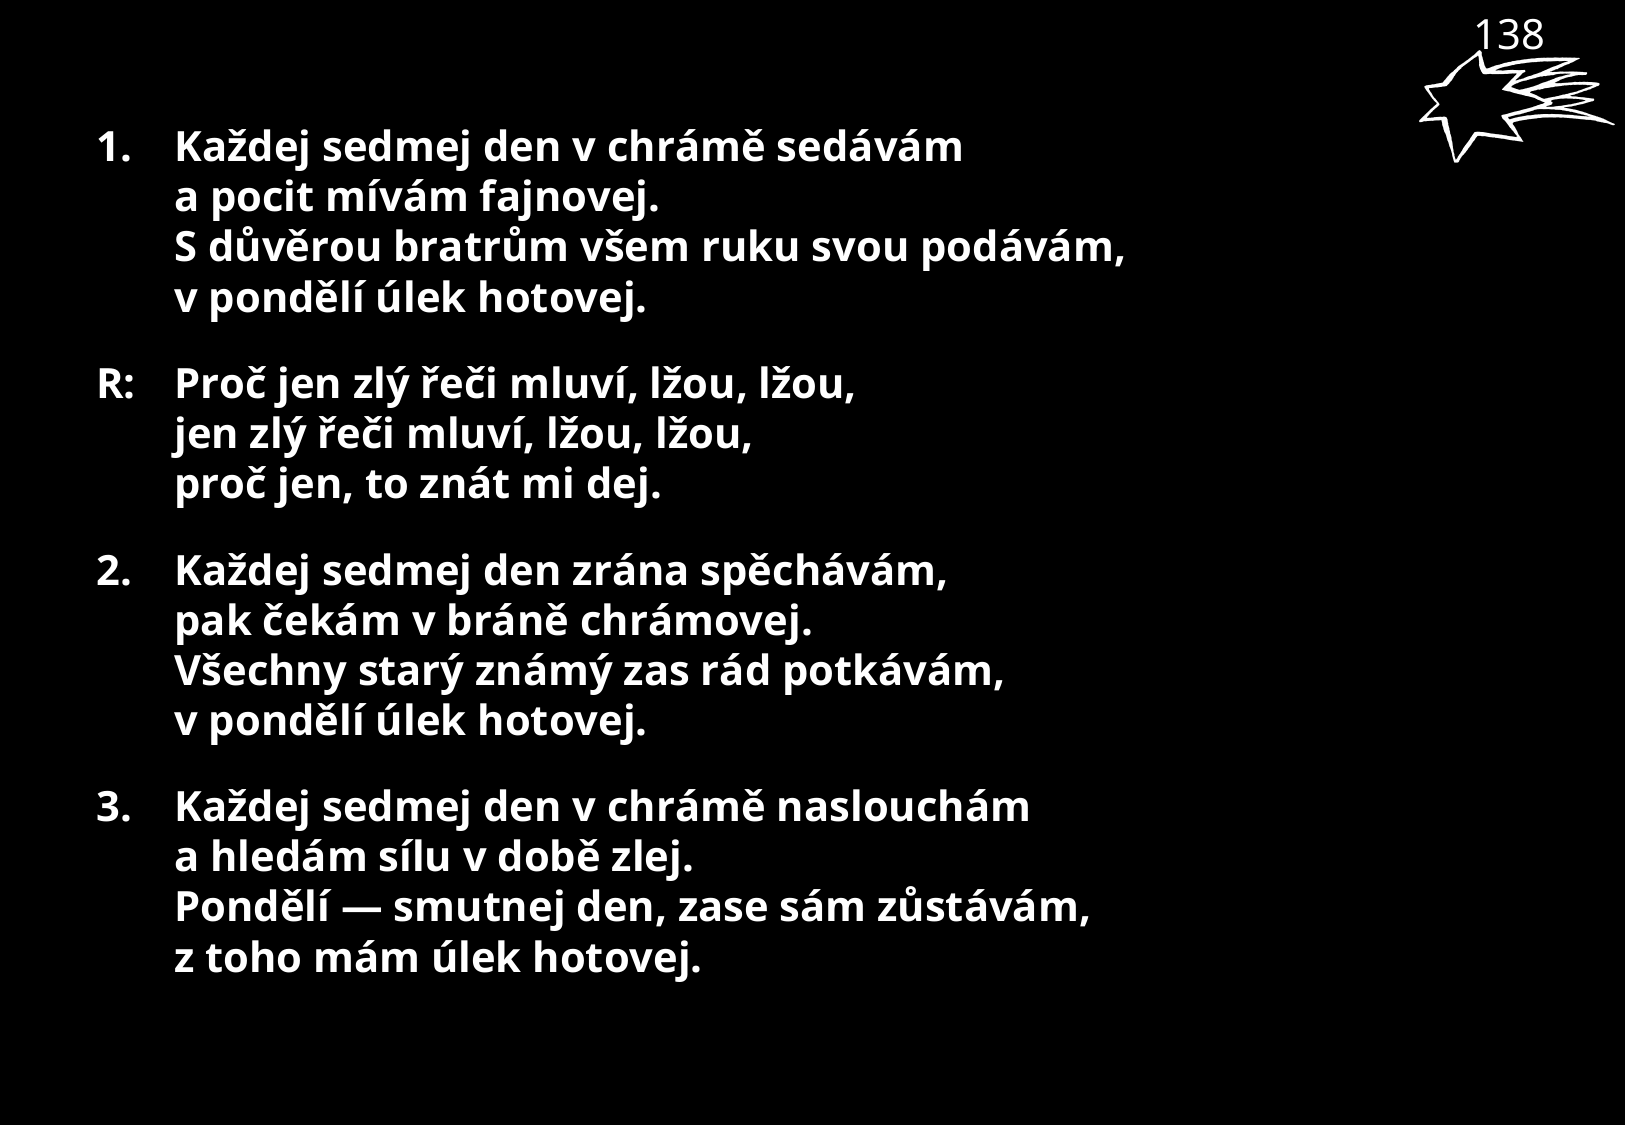

138
# 1. 	Každej sedmej den v chrámě sedávám a pocit mívám fajnovej. S důvěrou bratrům všem ruku svou podávám, v pondělí úlek hotovej.
R: 	Proč jen zlý řeči mluví, lžou, lžou,
jen zlý řeči mluví, lžou, lžou,
proč jen, to znát mi dej.
2. 	Každej sedmej den zrána spěchávám,
pak čekám v bráně chrámovej.
Všechny starý známý zas rád potkávám,
v pondělí úlek hotovej.
3. 	Každej sedmej den v chrámě naslouchám
a hledám sílu v době zlej.
Pondělí — smutnej den, zase sám zůstávám,
z toho mám úlek hotovej.